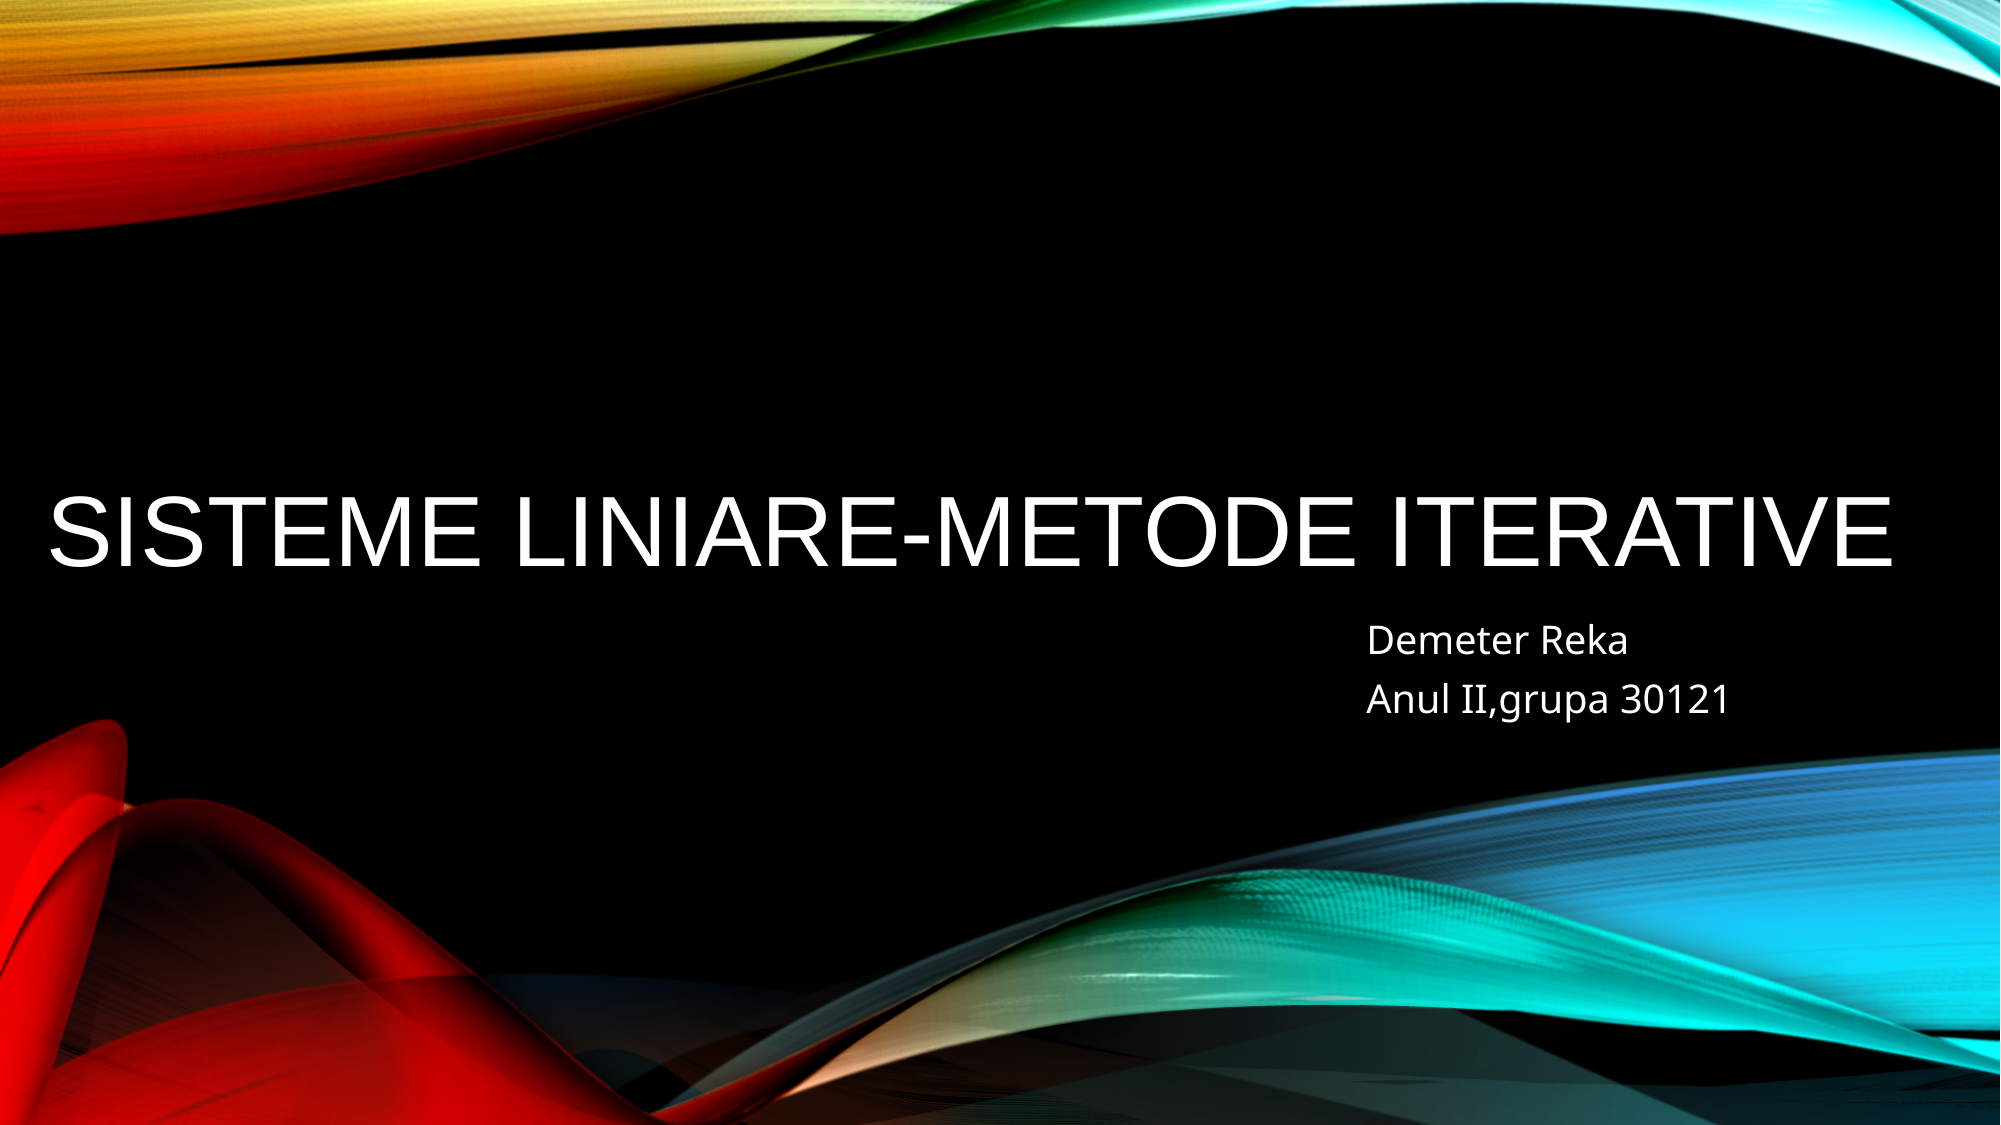

# Sisteme liniare-metode iterative
Demeter Reka
Anul II,grupa 30121